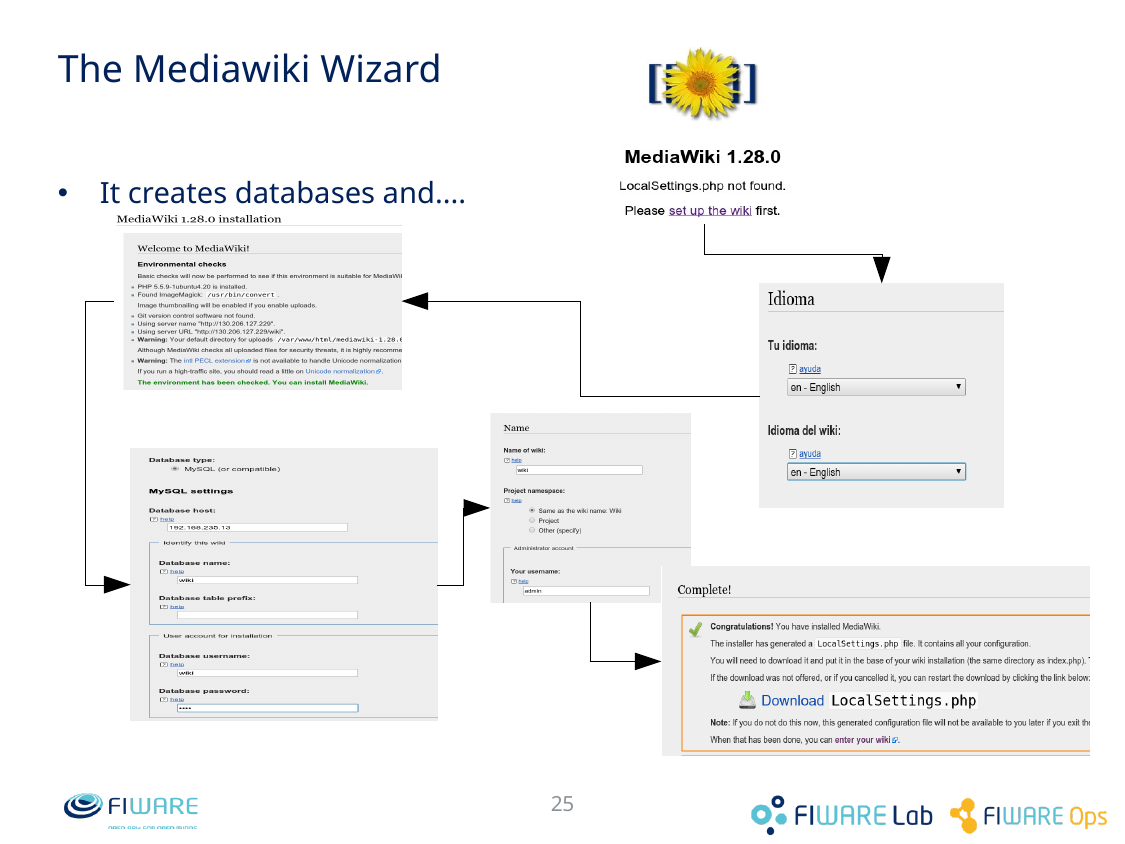

# The Mediawiki Wizard
It creates databases and....